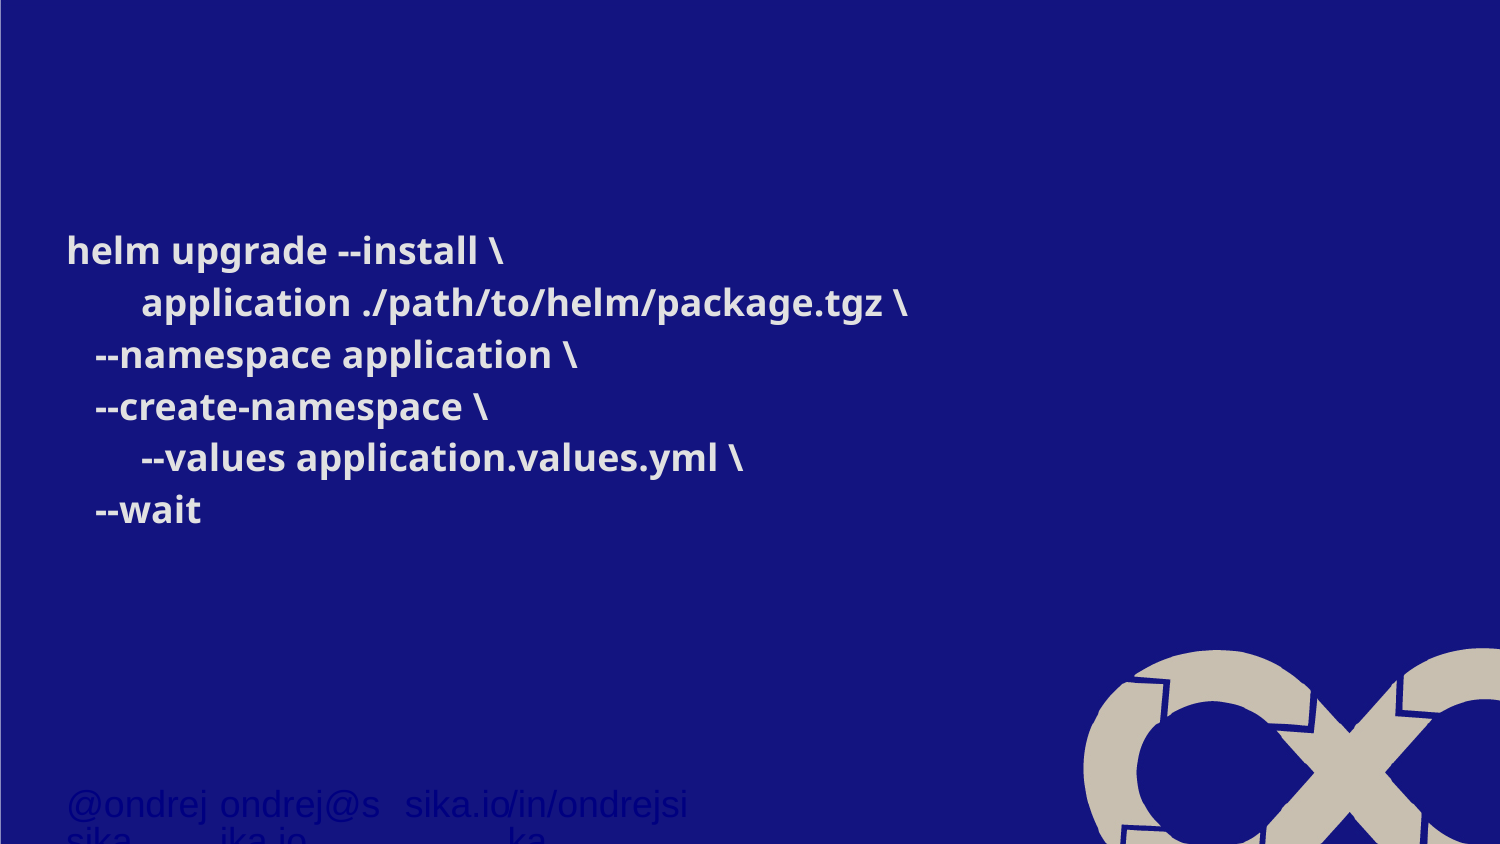

# helm upgrade --install \ application ./path/to/helm/package.tgz \ --namespace application \ --create-namespace \ --values application.values.yml \ --wait